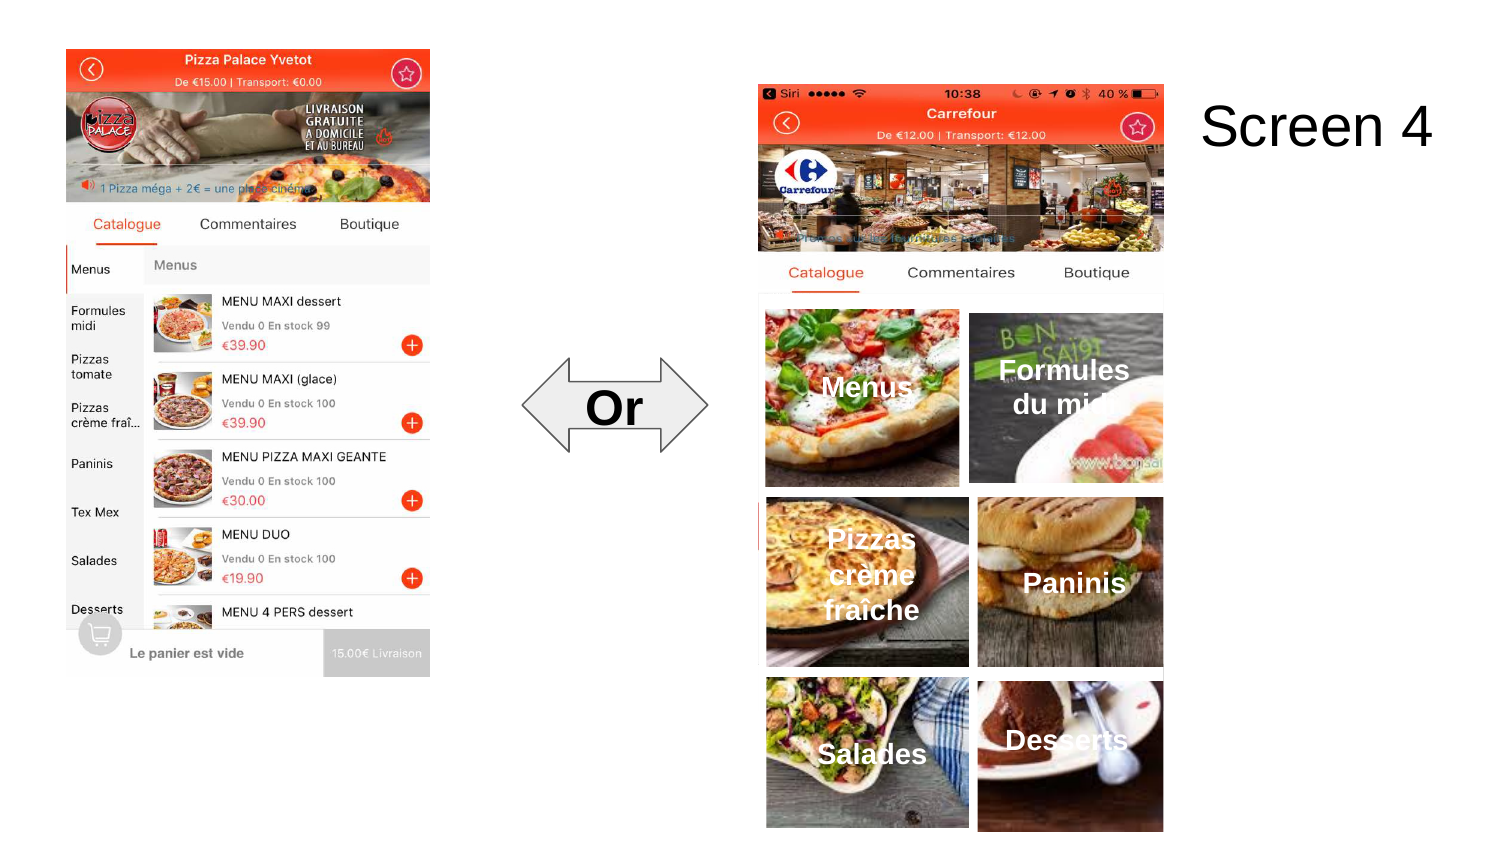

# Screen 4
Or
Menus
Formules du midi
Pizzas crème fraîche
Paninis
Desserts
Salades